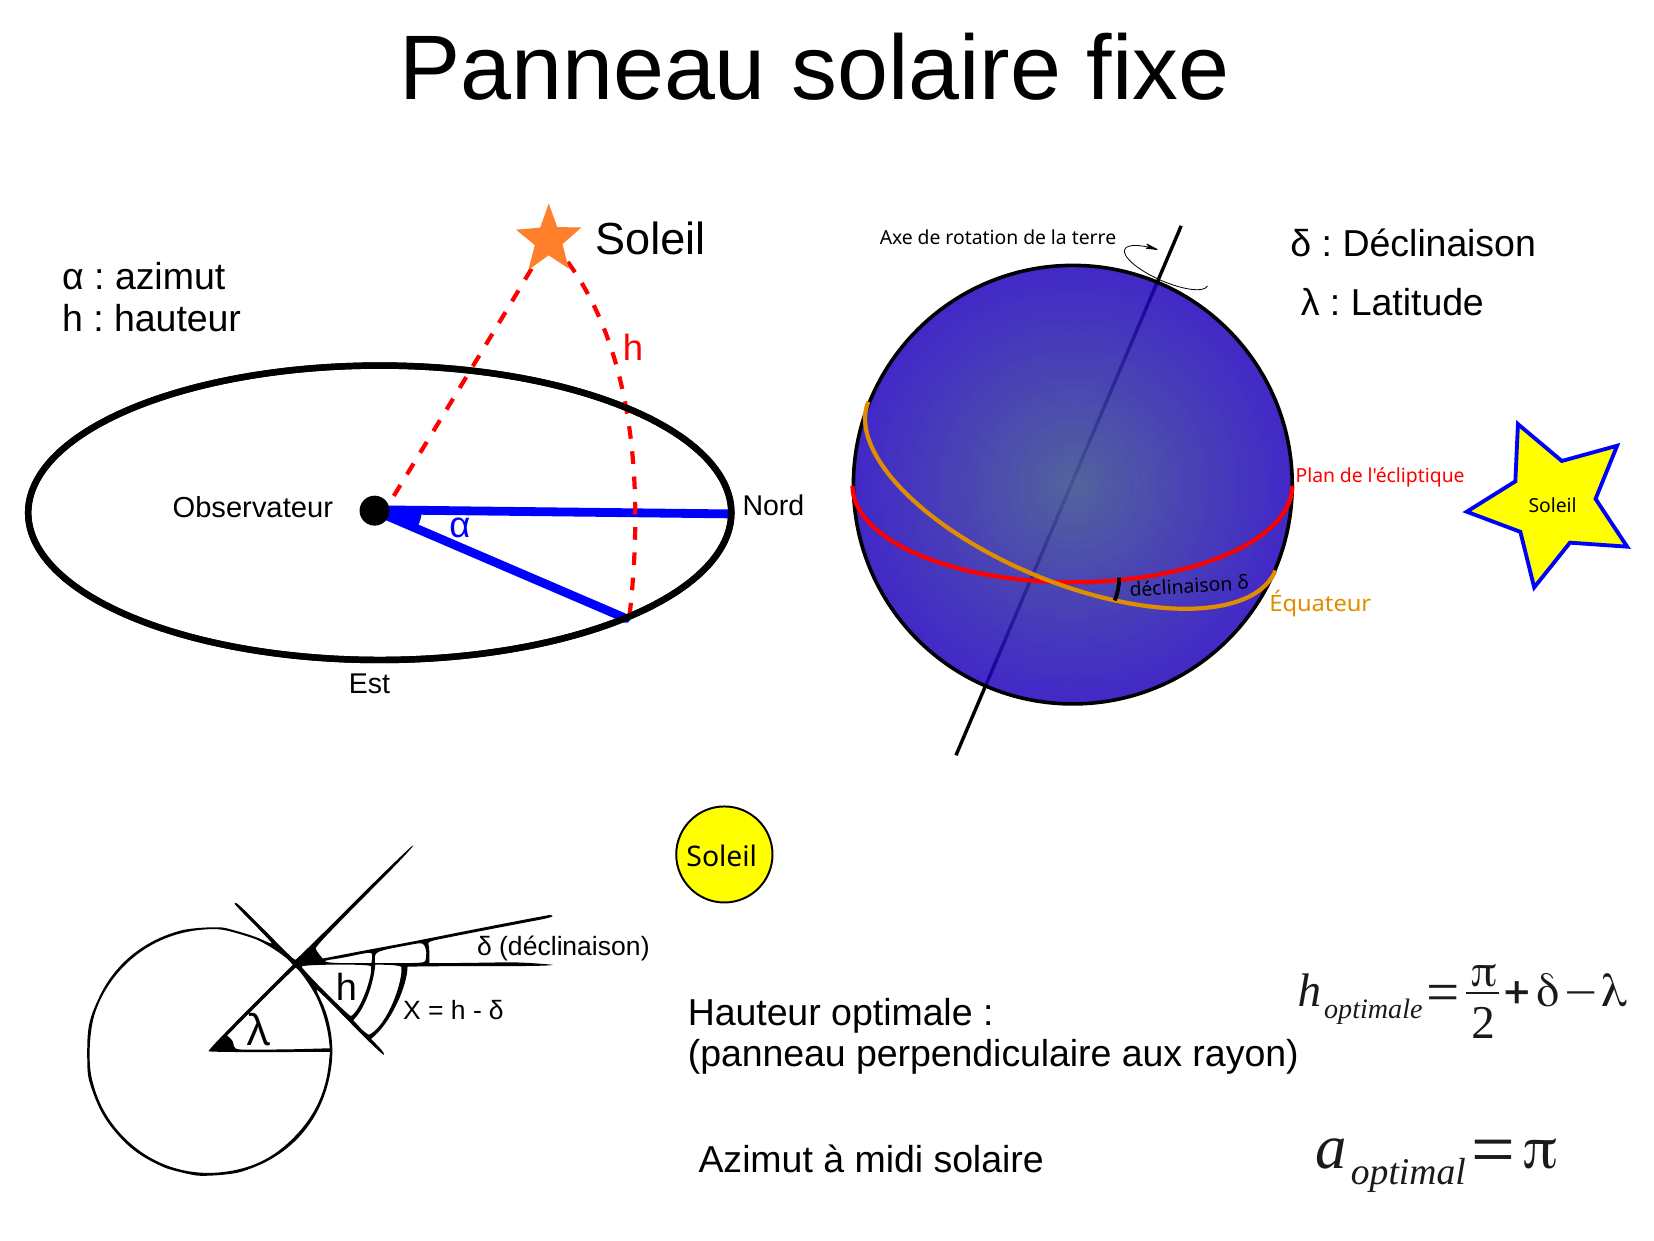

# Panneau solaire fixe
δ : Déclinaison
α : azimut
h : hauteur
 λ : Latitude
Hauteur optimale :
(panneau perpendiculaire aux rayon)
Azimut à midi solaire